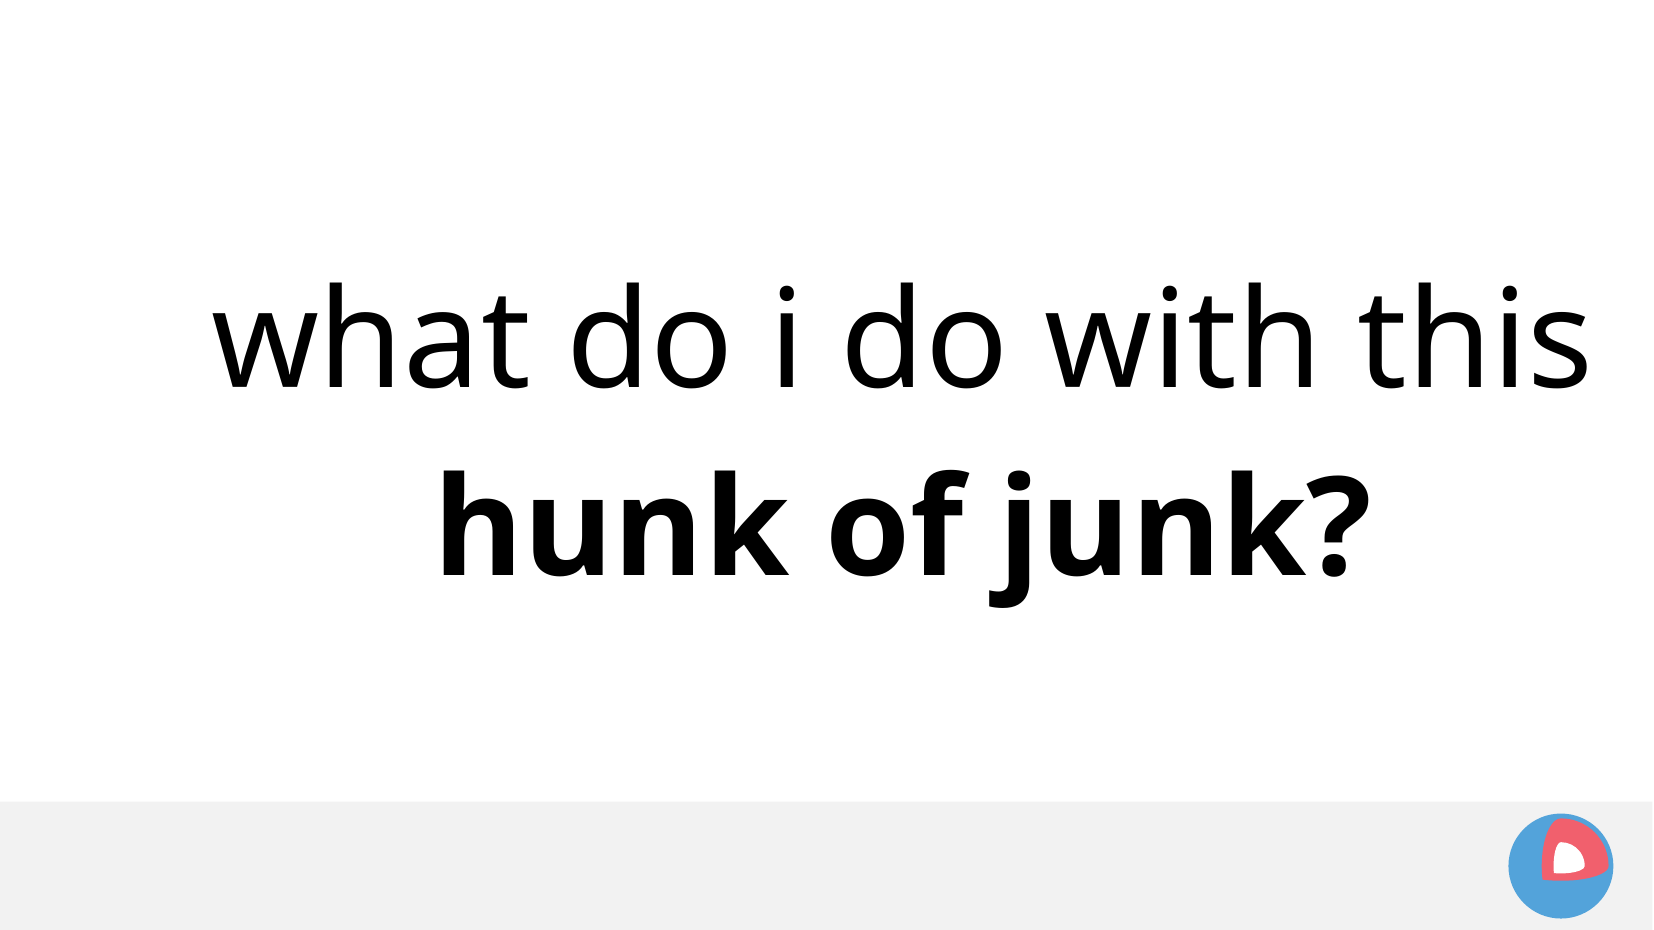

what do i do with this
hunk of junk?